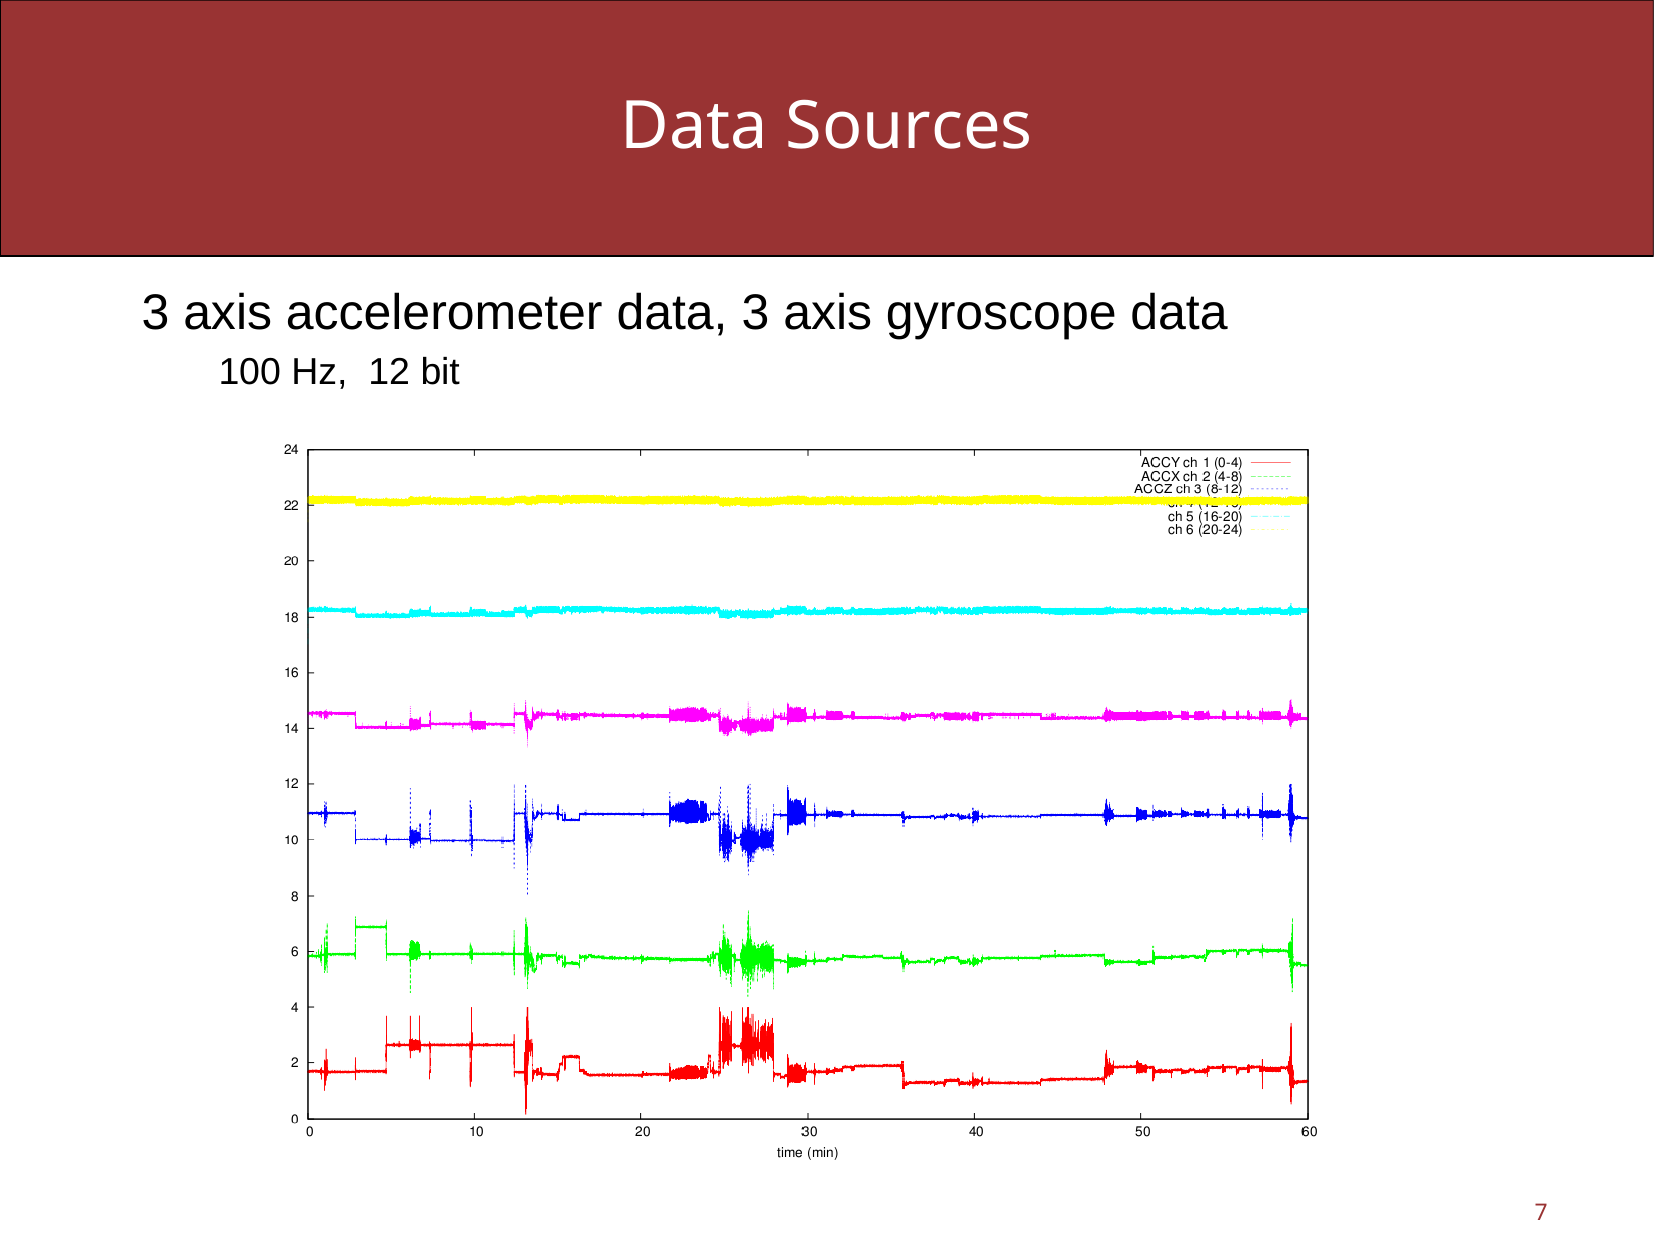

# Data Sources
3 axis accelerometer data, 3 axis gyroscope data
100 Hz, 12 bit